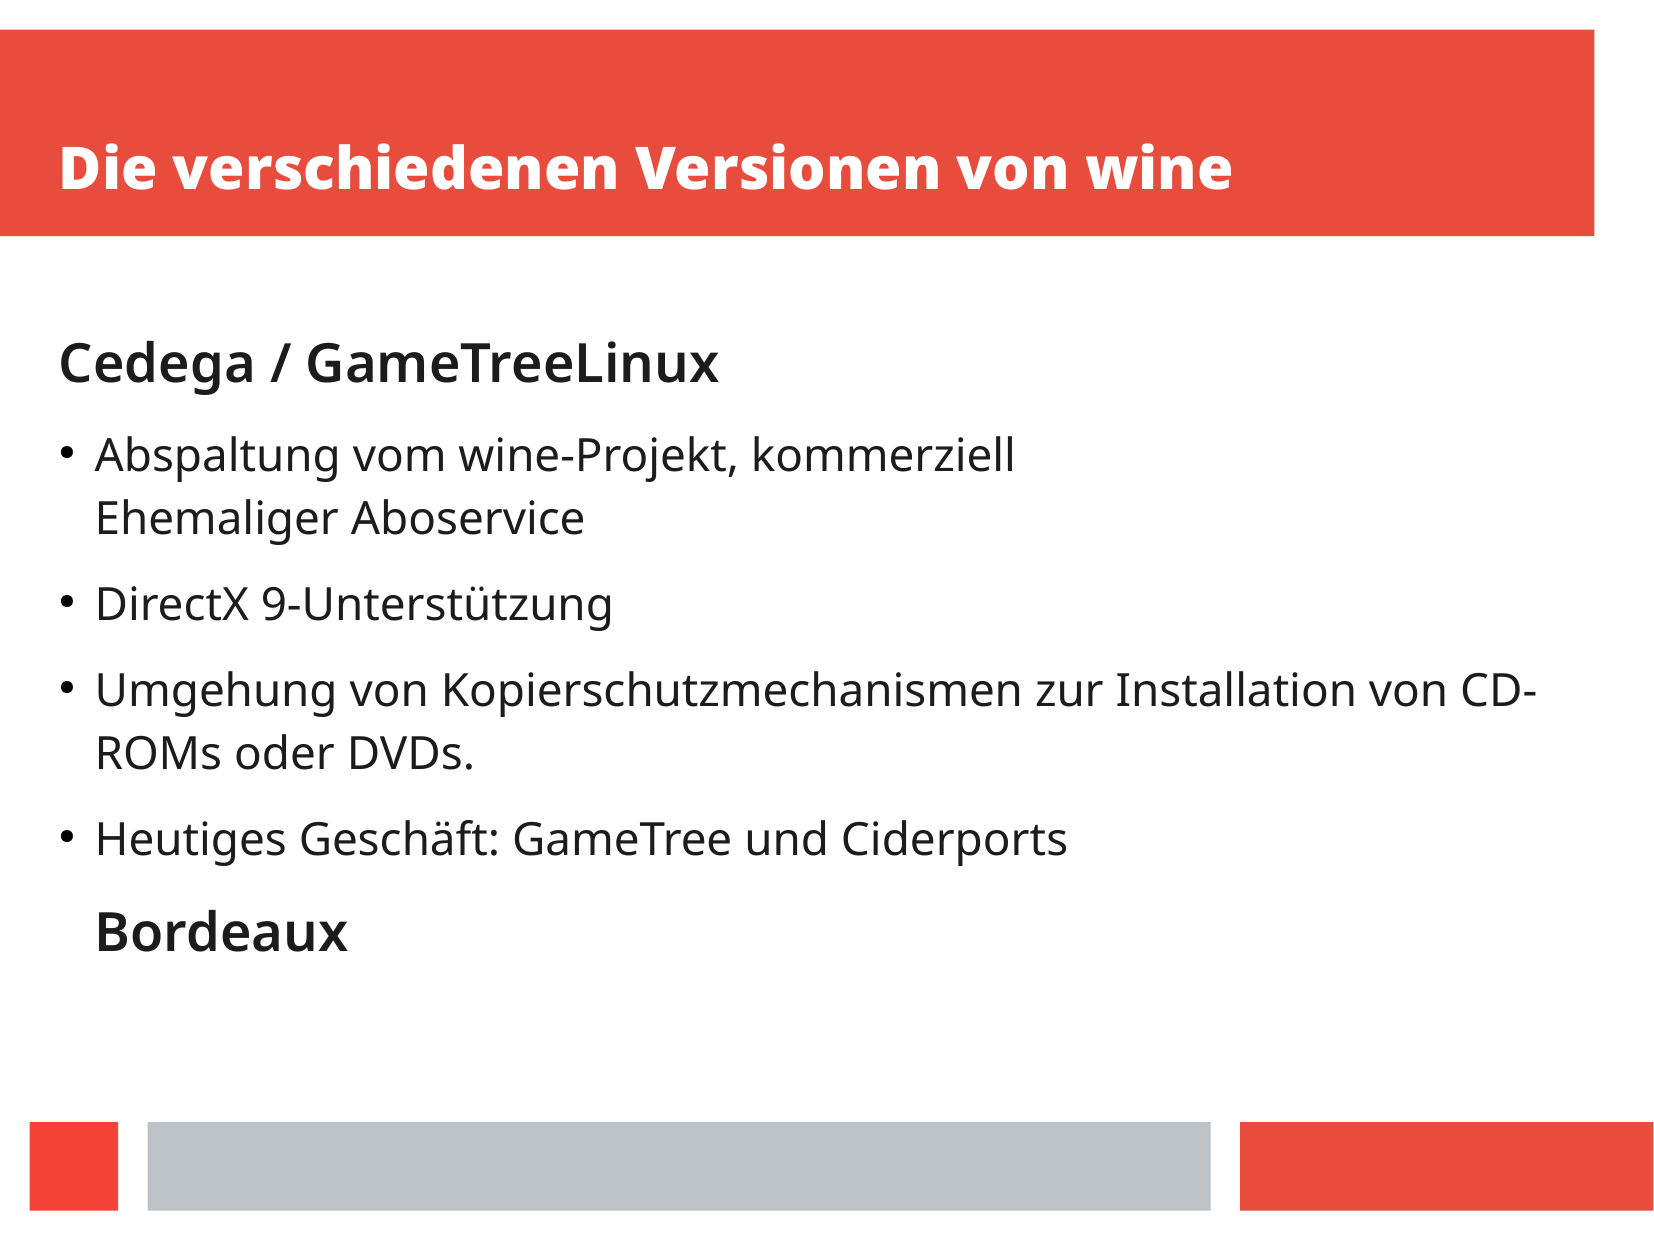

# Die verschiedenen Versionen von wine
Cedega / GameTreeLinux
Abspaltung vom wine-Projekt, kommerziell
Ehemaliger Aboservice
DirectX 9-Unterstützung
Umgehung von Kopierschutzmechanismen zur Installation von CD-ROMs oder DVDs.
Heutiges Geschäft: GameTree und Ciderports
Bordeaux